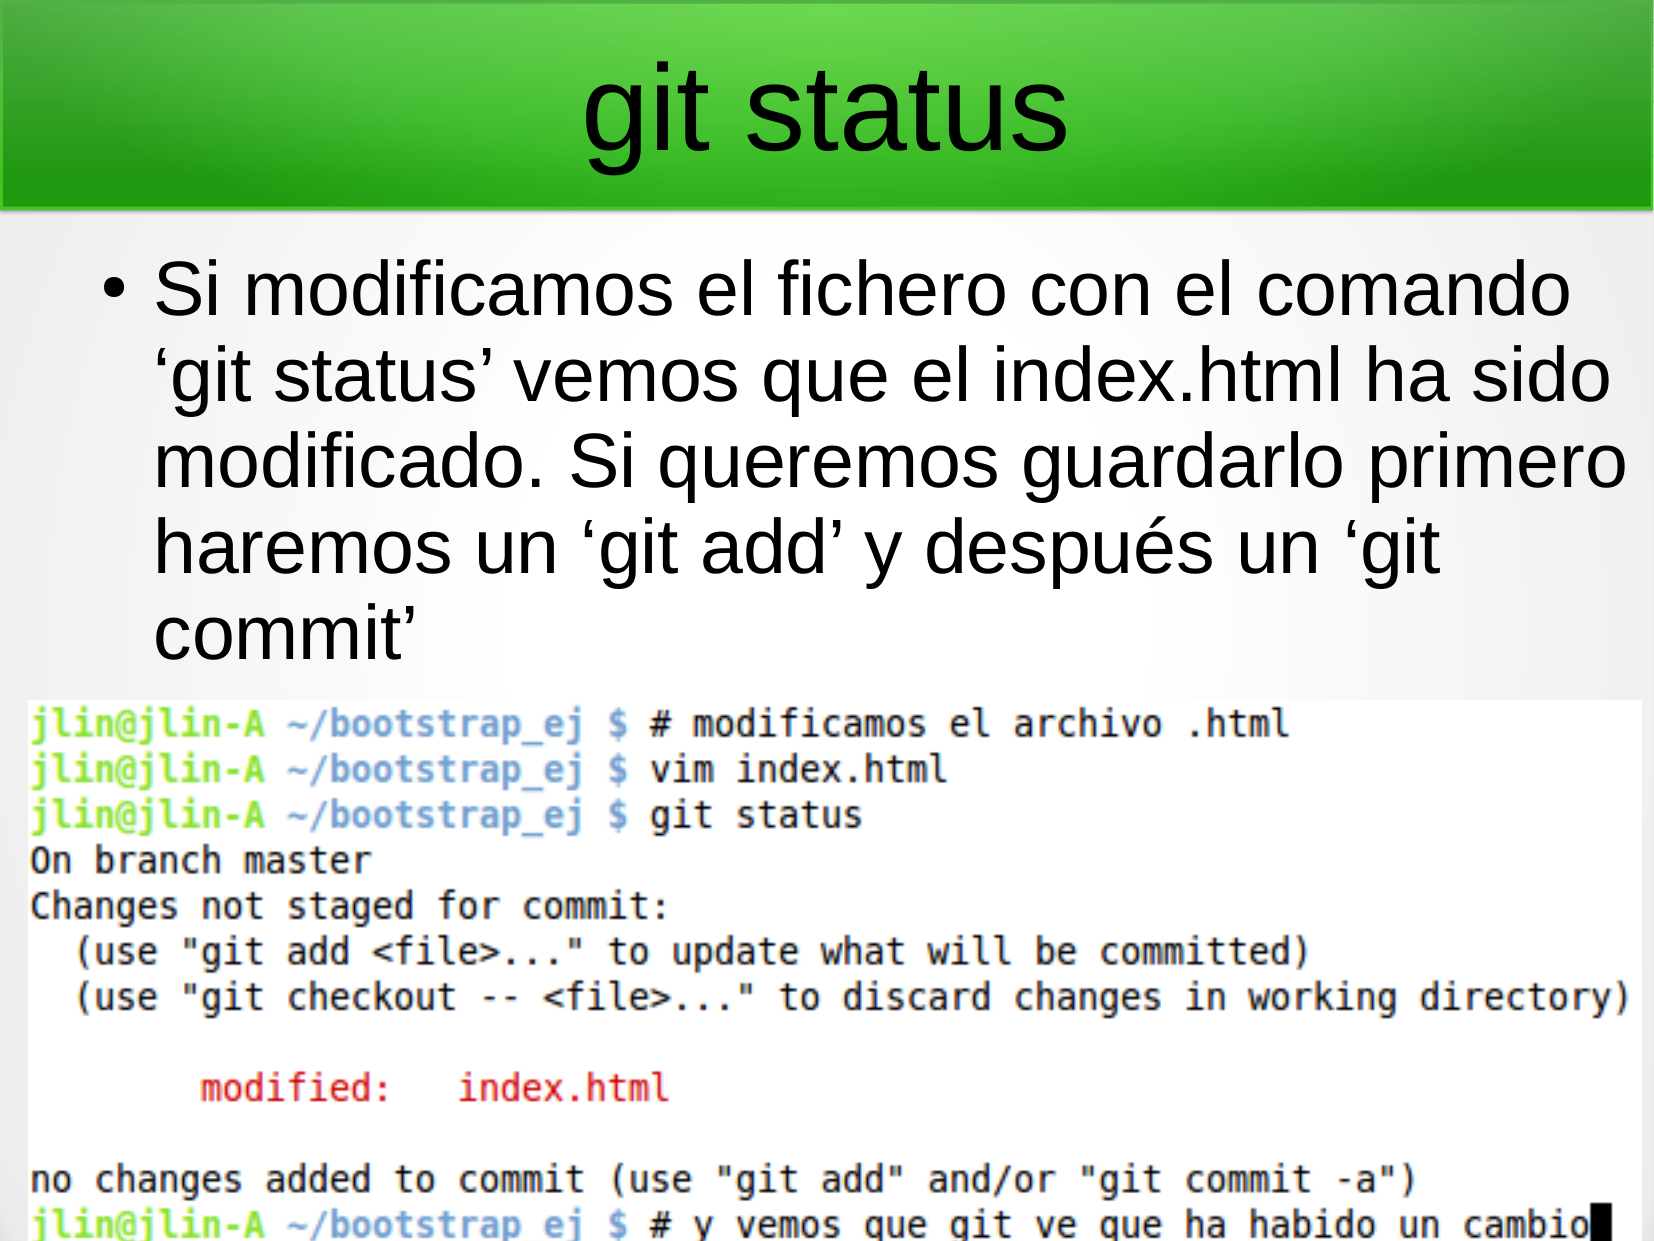

# git status
Si modificamos el fichero con el comando ‘git status’ vemos que el index.html ha sido modificado. Si queremos guardarlo primero haremos un ‘git add’ y después un ‘git commit’